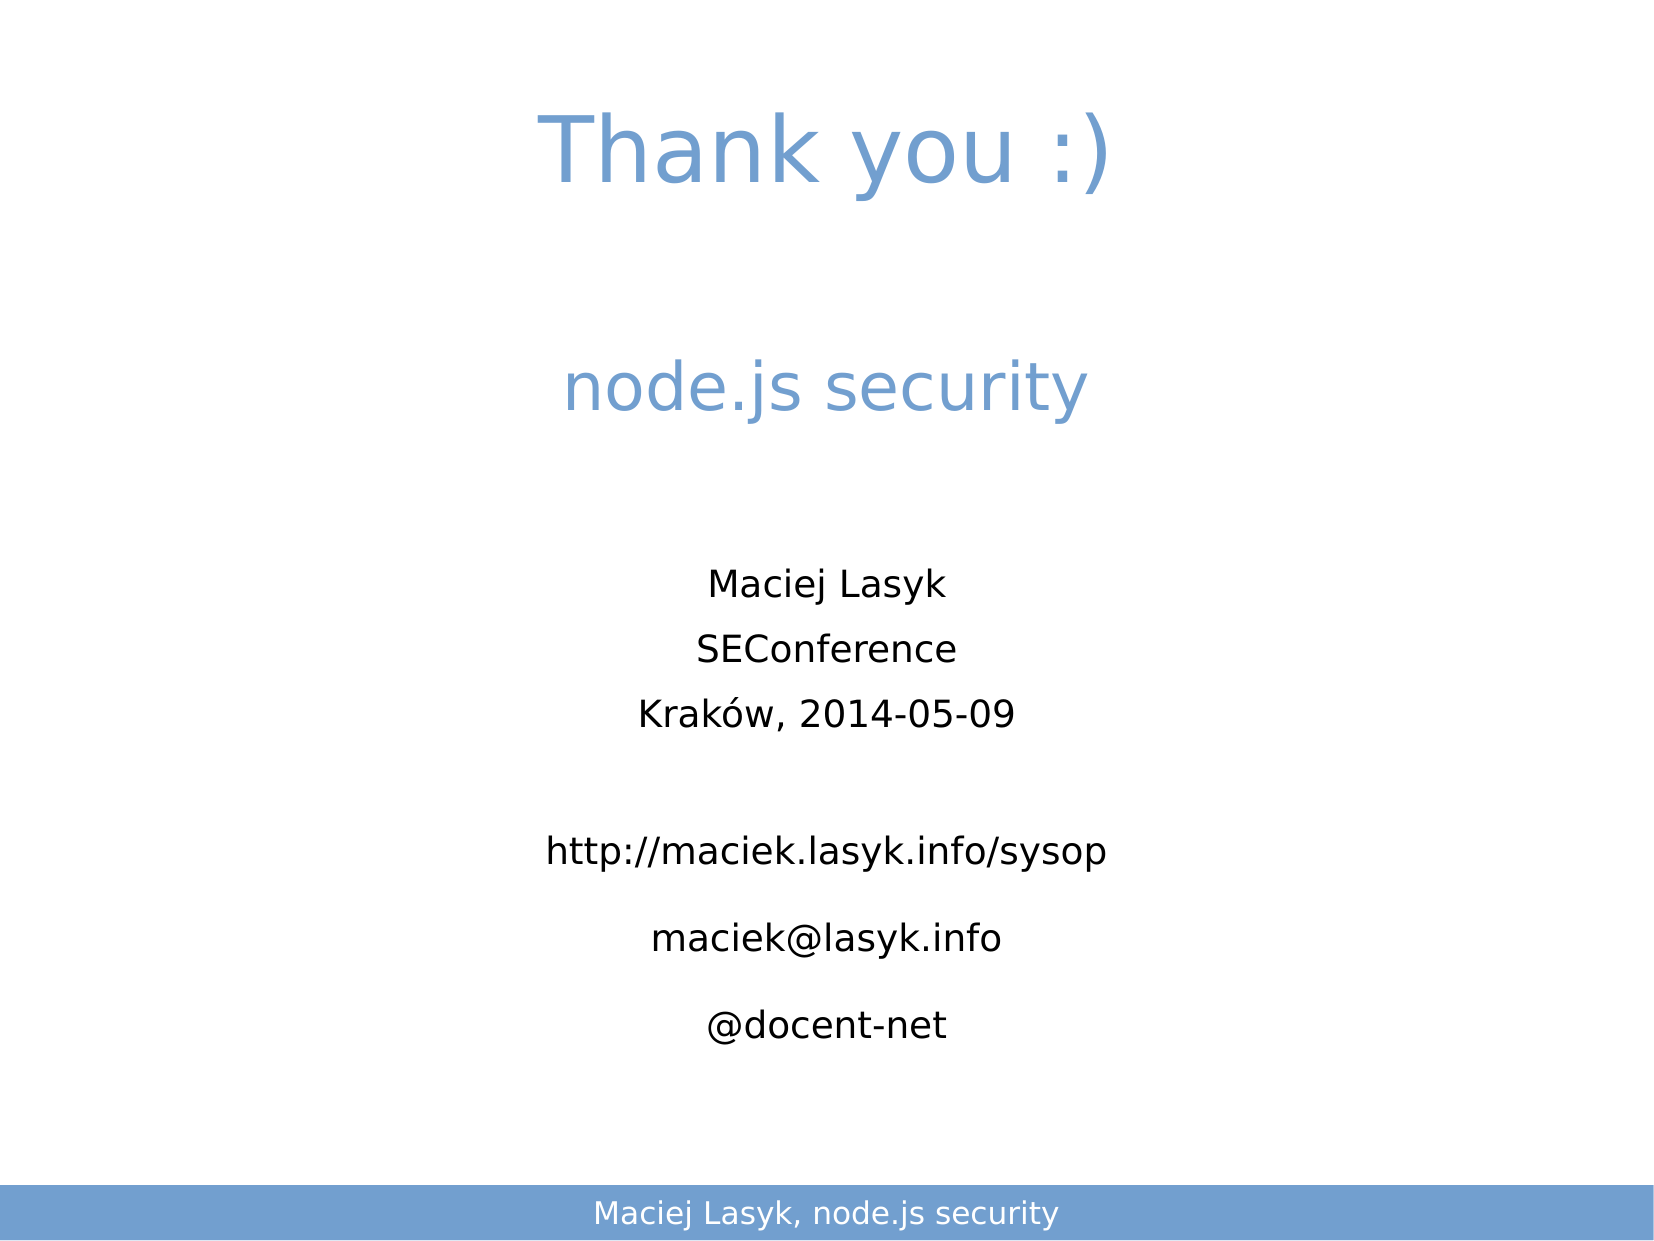

Thank you :)
node.js security
Maciej Lasyk
SEConference
Kraków, 2014-05-09
http://maciek.lasyk.info/sysop
maciek@lasyk.info
@docent-net
 1/25
Maciej Lasyk, node.js security
Maciej Lasyk, node.js security